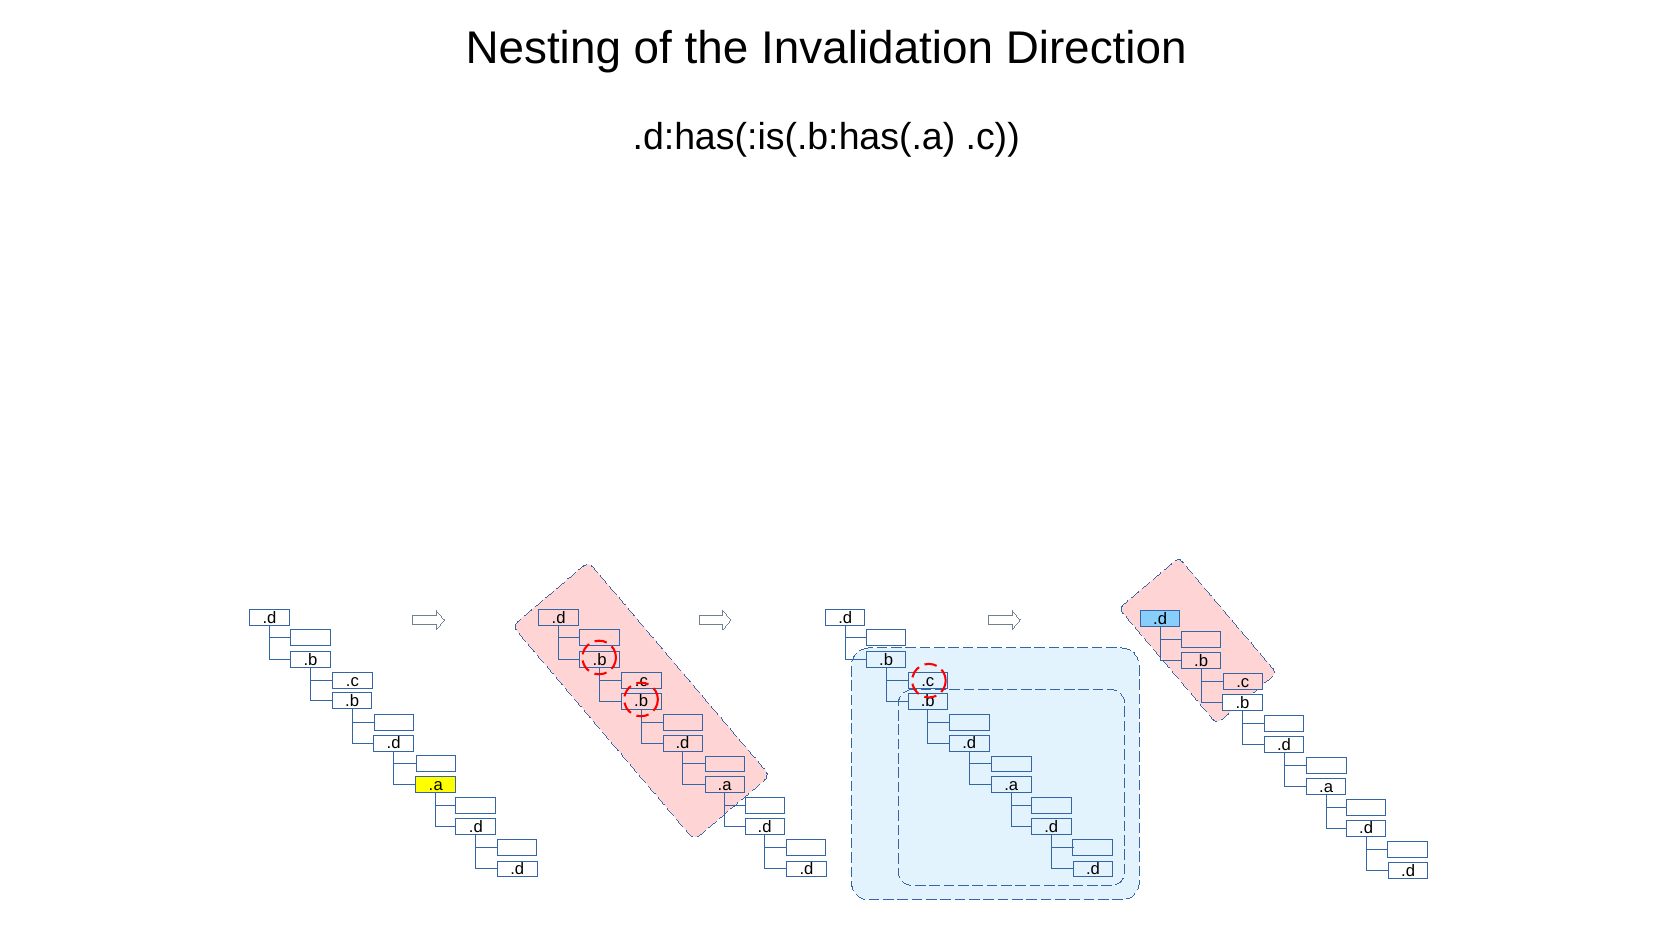

Nesting of the Invalidation Direction
.d:has(:is(.b:has(.a) .c))
.d
.d
.d
.d
.b
.b
.b
.b
.c
.c
.c
.c
.b
.b
.b
.b
.d
.d
.d
.d
.a
.a
.a
.a
.d
.d
.d
.d
.d
.d
.d
.d